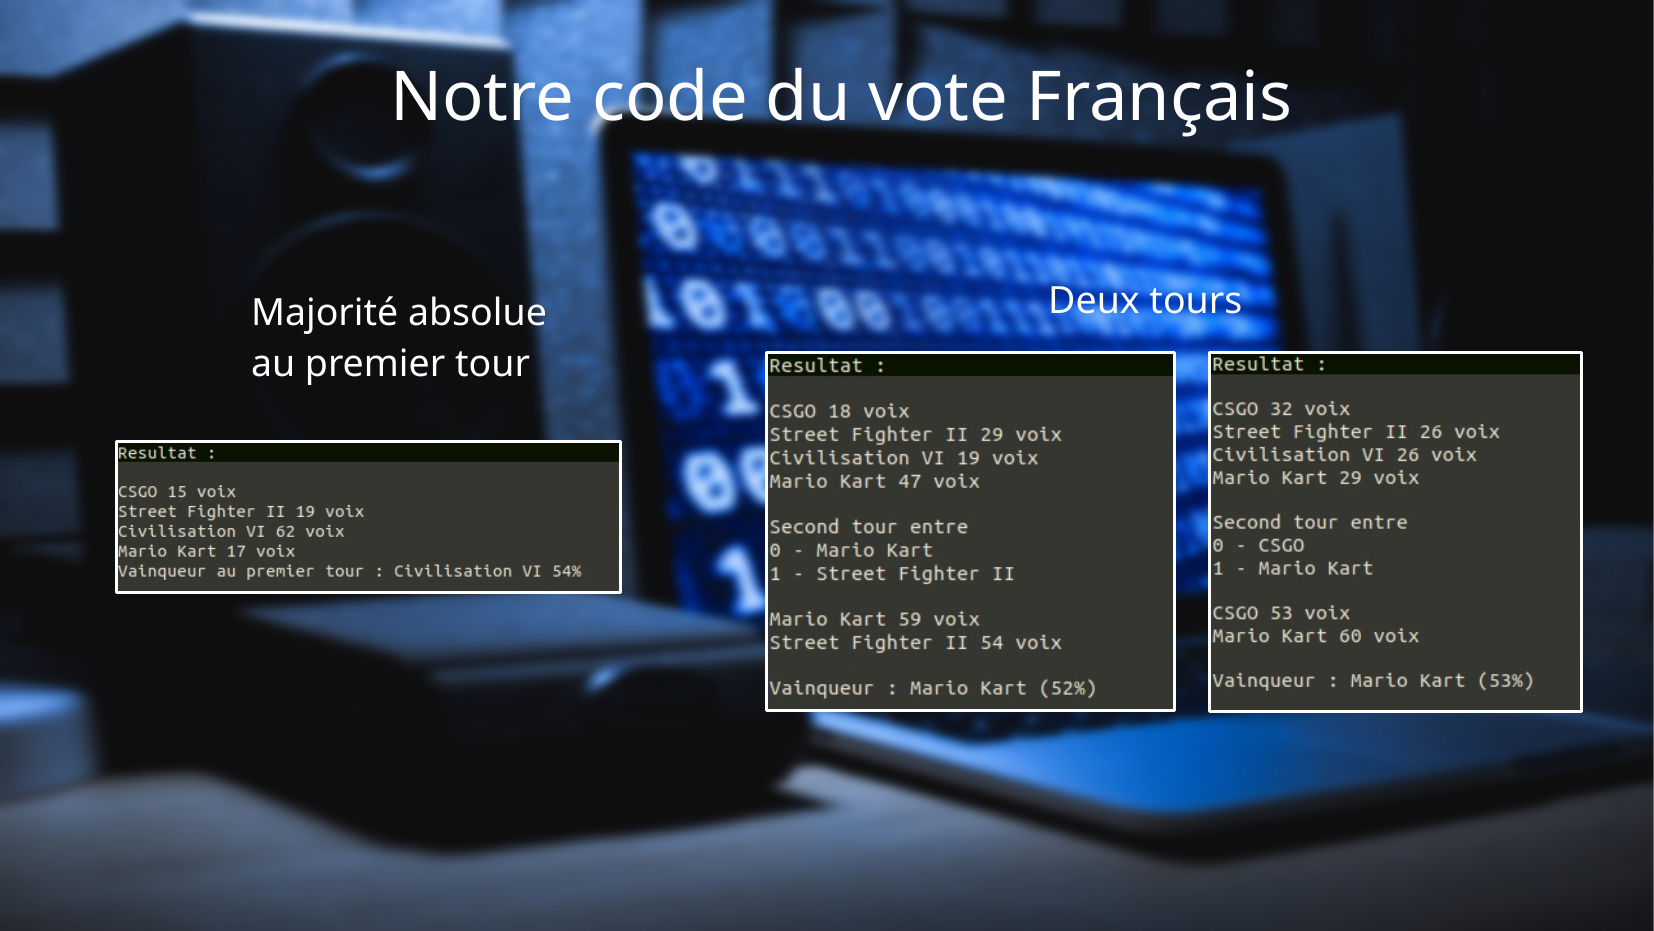

# Notre code du vote Français
Deux tours
Majorité absolue au premier tour